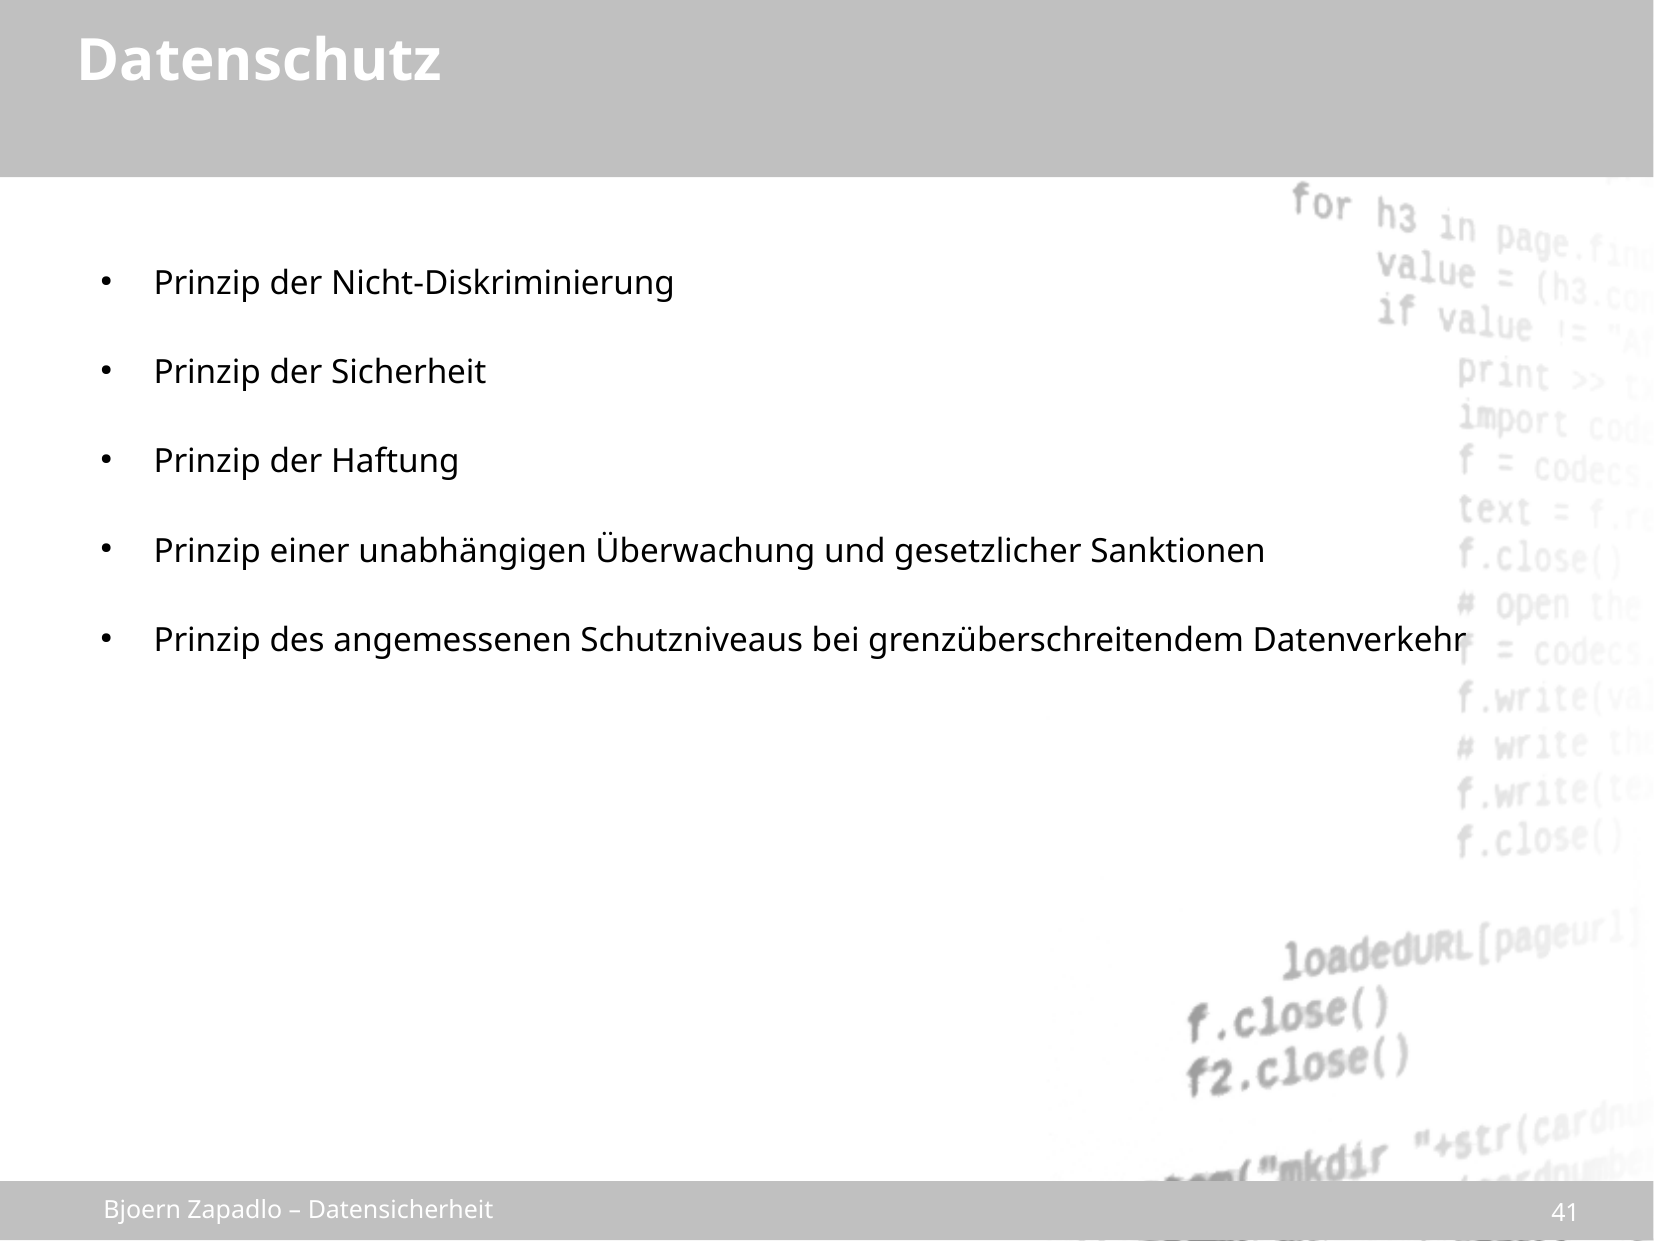

# Datenschutz
Prinzip der Nicht-Diskriminierung
Prinzip der Sicherheit
Prinzip der Haftung
Prinzip einer unabhängigen Überwachung und gesetzlicher Sanktionen
Prinzip des angemessenen Schutzniveaus bei grenzüberschreitendem Datenverkehr